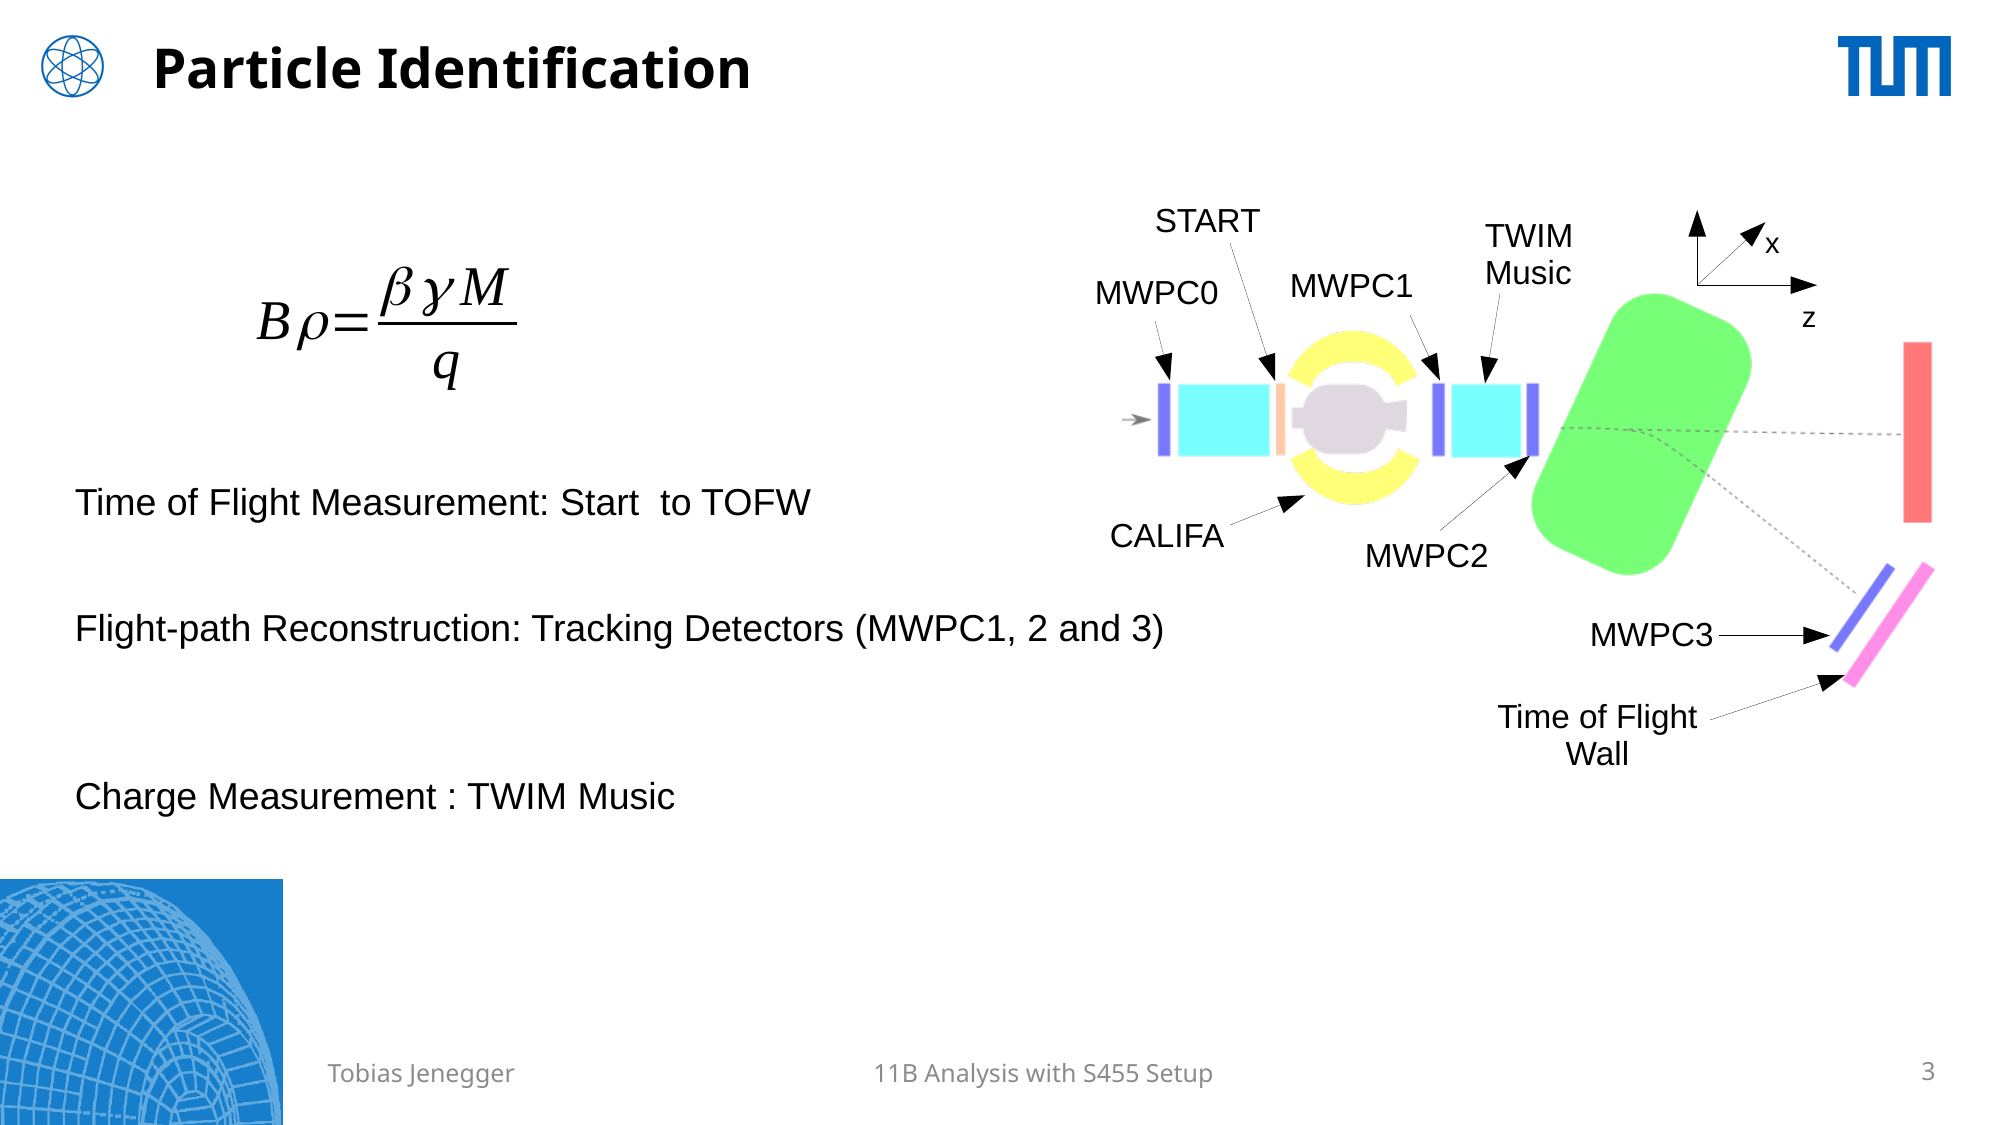

# Particle Identification
START
TWIM Music
x
MWPC1
MWPC0
z
Time of Flight Measurement: Start to TOFW
Flight-path Reconstruction: Tracking Detectors (MWPC1, 2 and 3)
Charge Measurement : TWIM Music
CALIFA
MWPC2
MWPC3
Time of Flight Wall
Tobias Jenegger
3
11B Analysis with S455 Setup